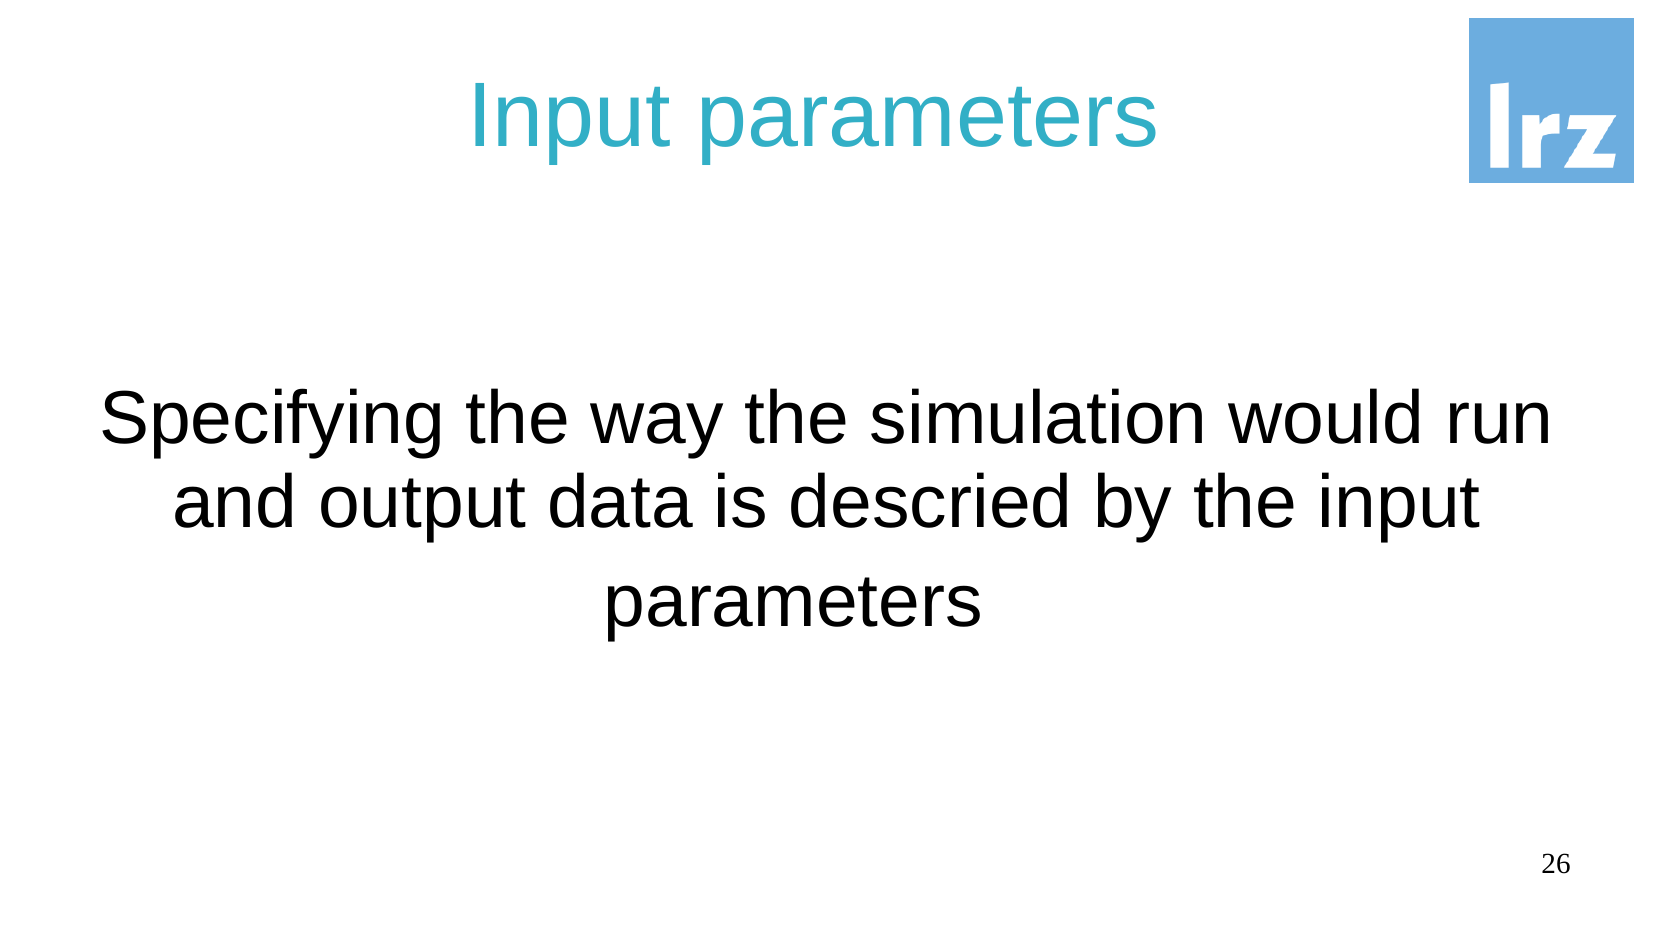

# Input parameters
Specifying the way the simulation would run and output data is descried by the input parameters
26